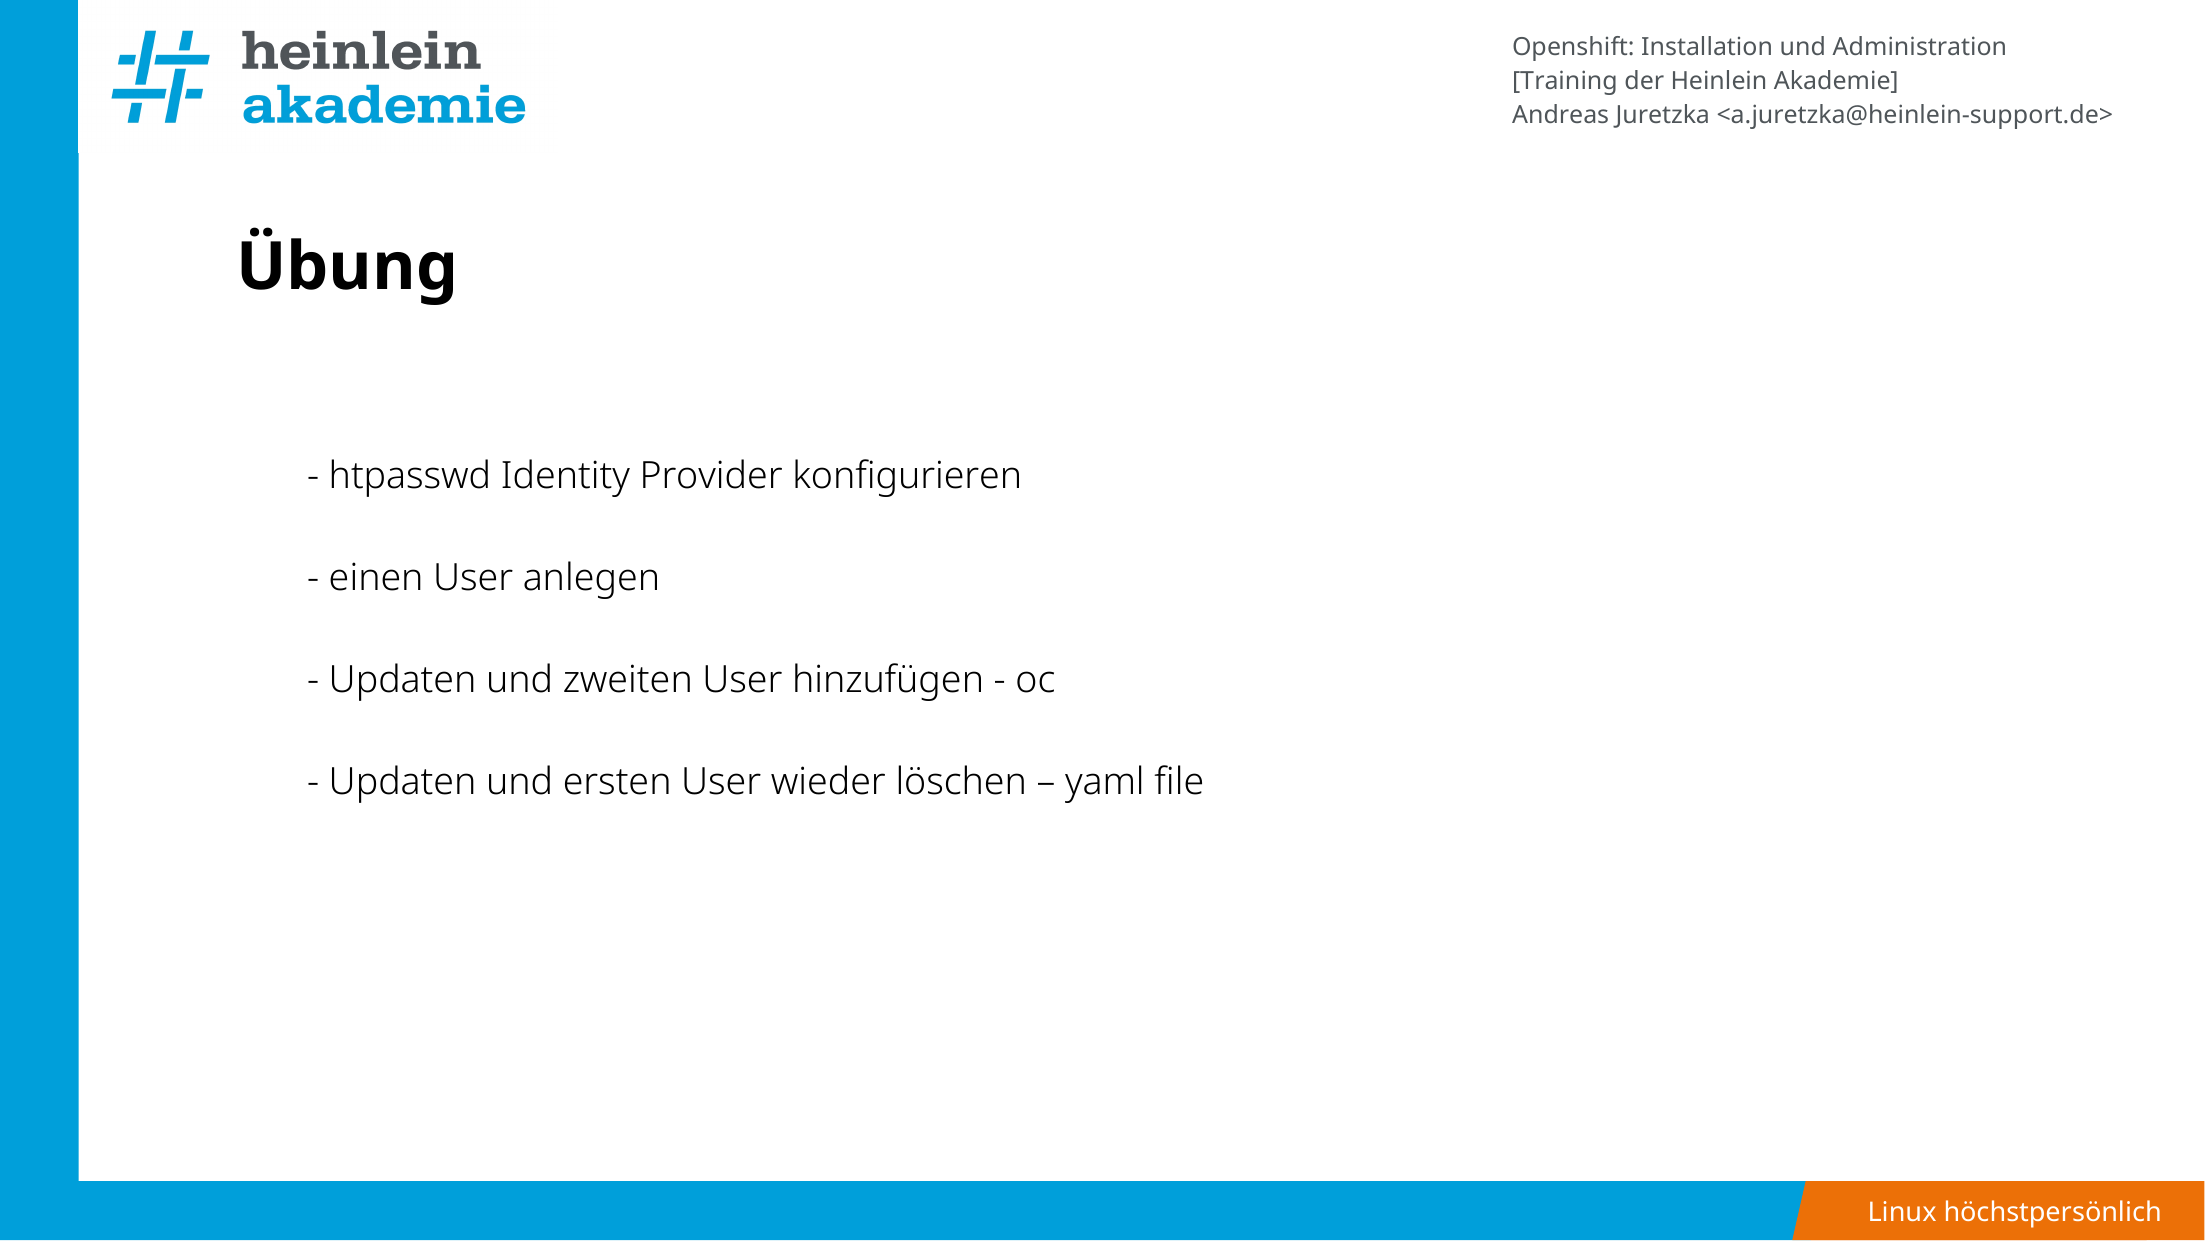

# Übung
- htpasswd Identity Provider konfigurieren
- einen User anlegen
- Updaten und zweiten User hinzufügen - oc
- Updaten und ersten User wieder löschen – yaml file
Doku: https://docs.openshift.com/container-platform/4.13/authentication/identity_providers/configuring-htpasswd-identity-provider.html